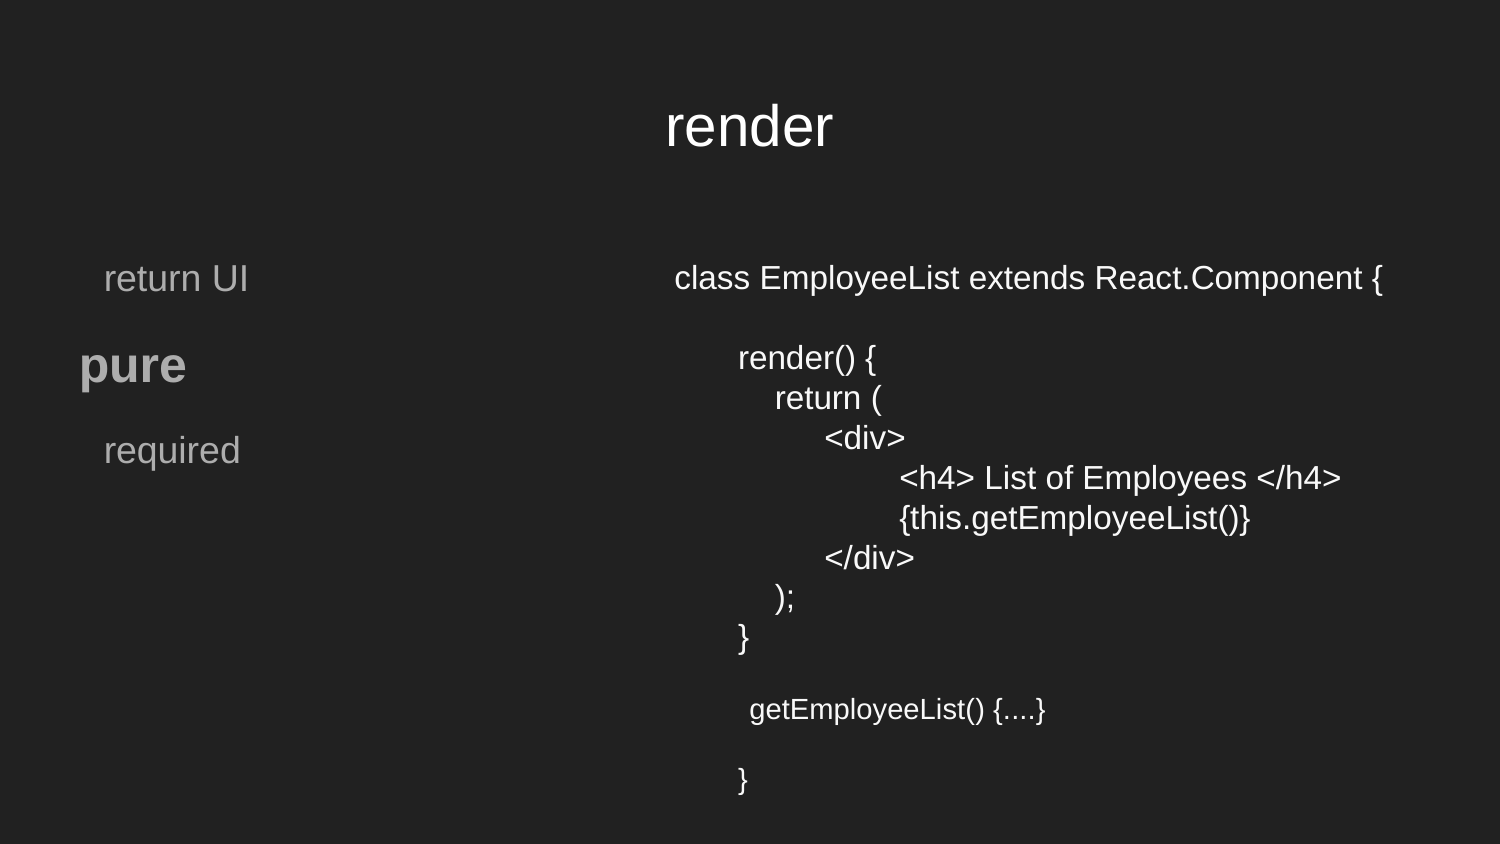

# render
return UI
pure
required
class EmployeeList extends React.Component {
render() {
 return (
 	<div>
 	<h4> List of Employees </h4>
 	{this.getEmployeeList()}
 	</div>
 );
}
	getEmployeeList() {....}
}